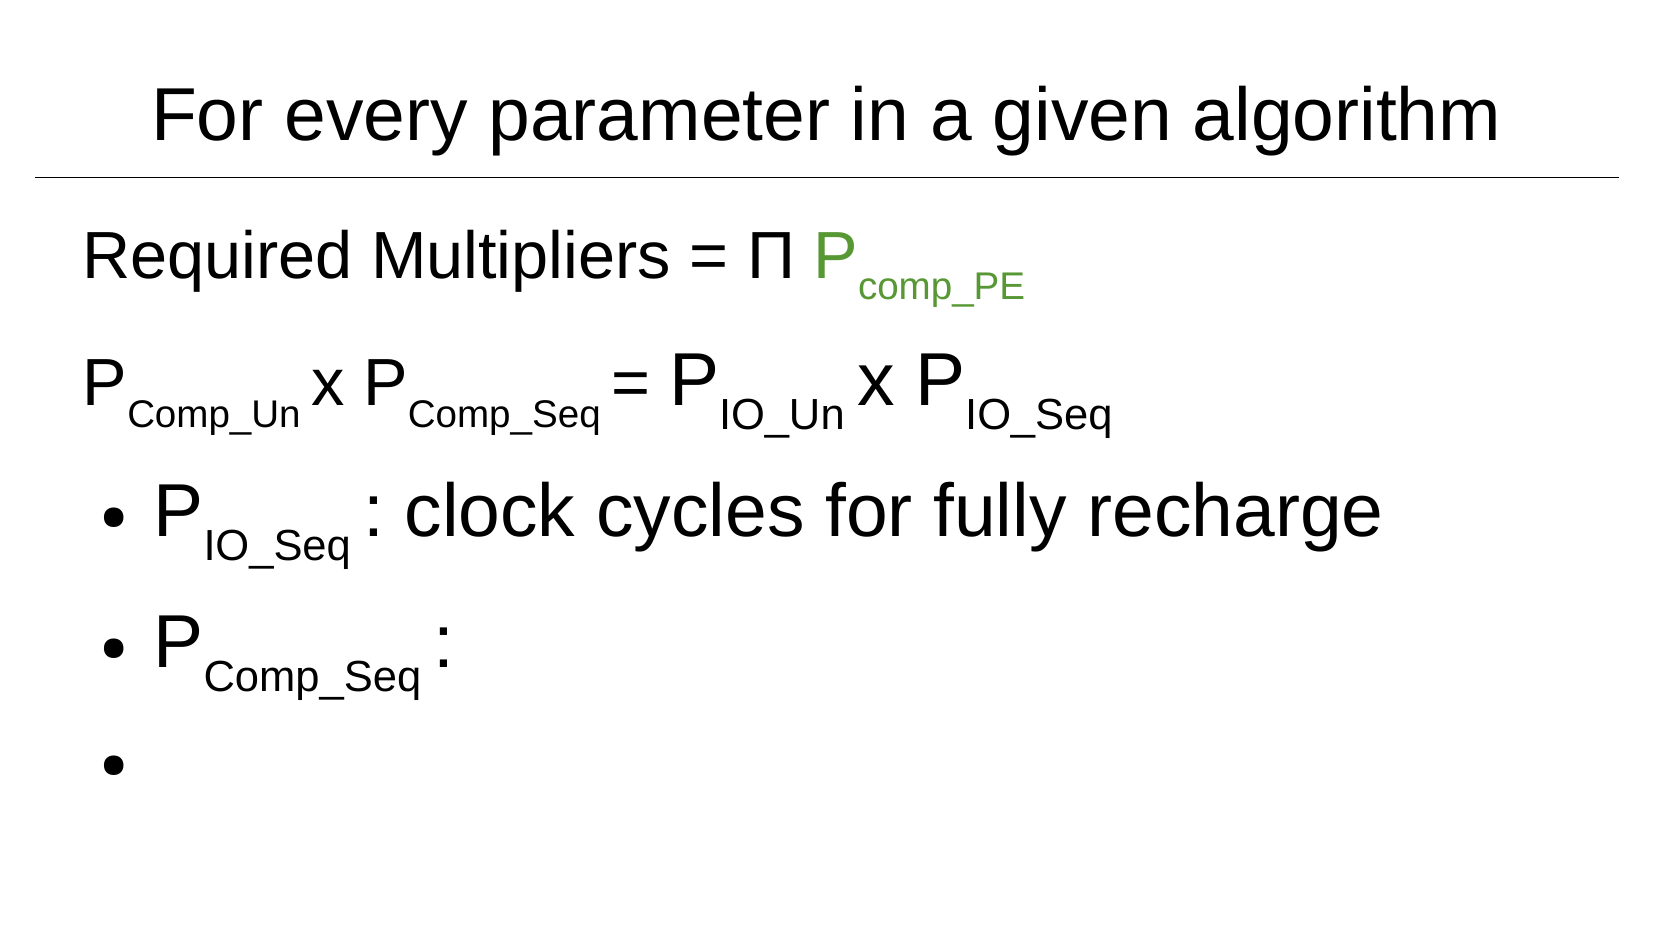

# For every parameter in a given algorithm
Required Multipliers = П Pcomp_PE
PComp_Un x PComp_Seq = PIO_Un x PIO_Seq
PIO_Seq : clock cycles for fully recharge
PComp_Seq :